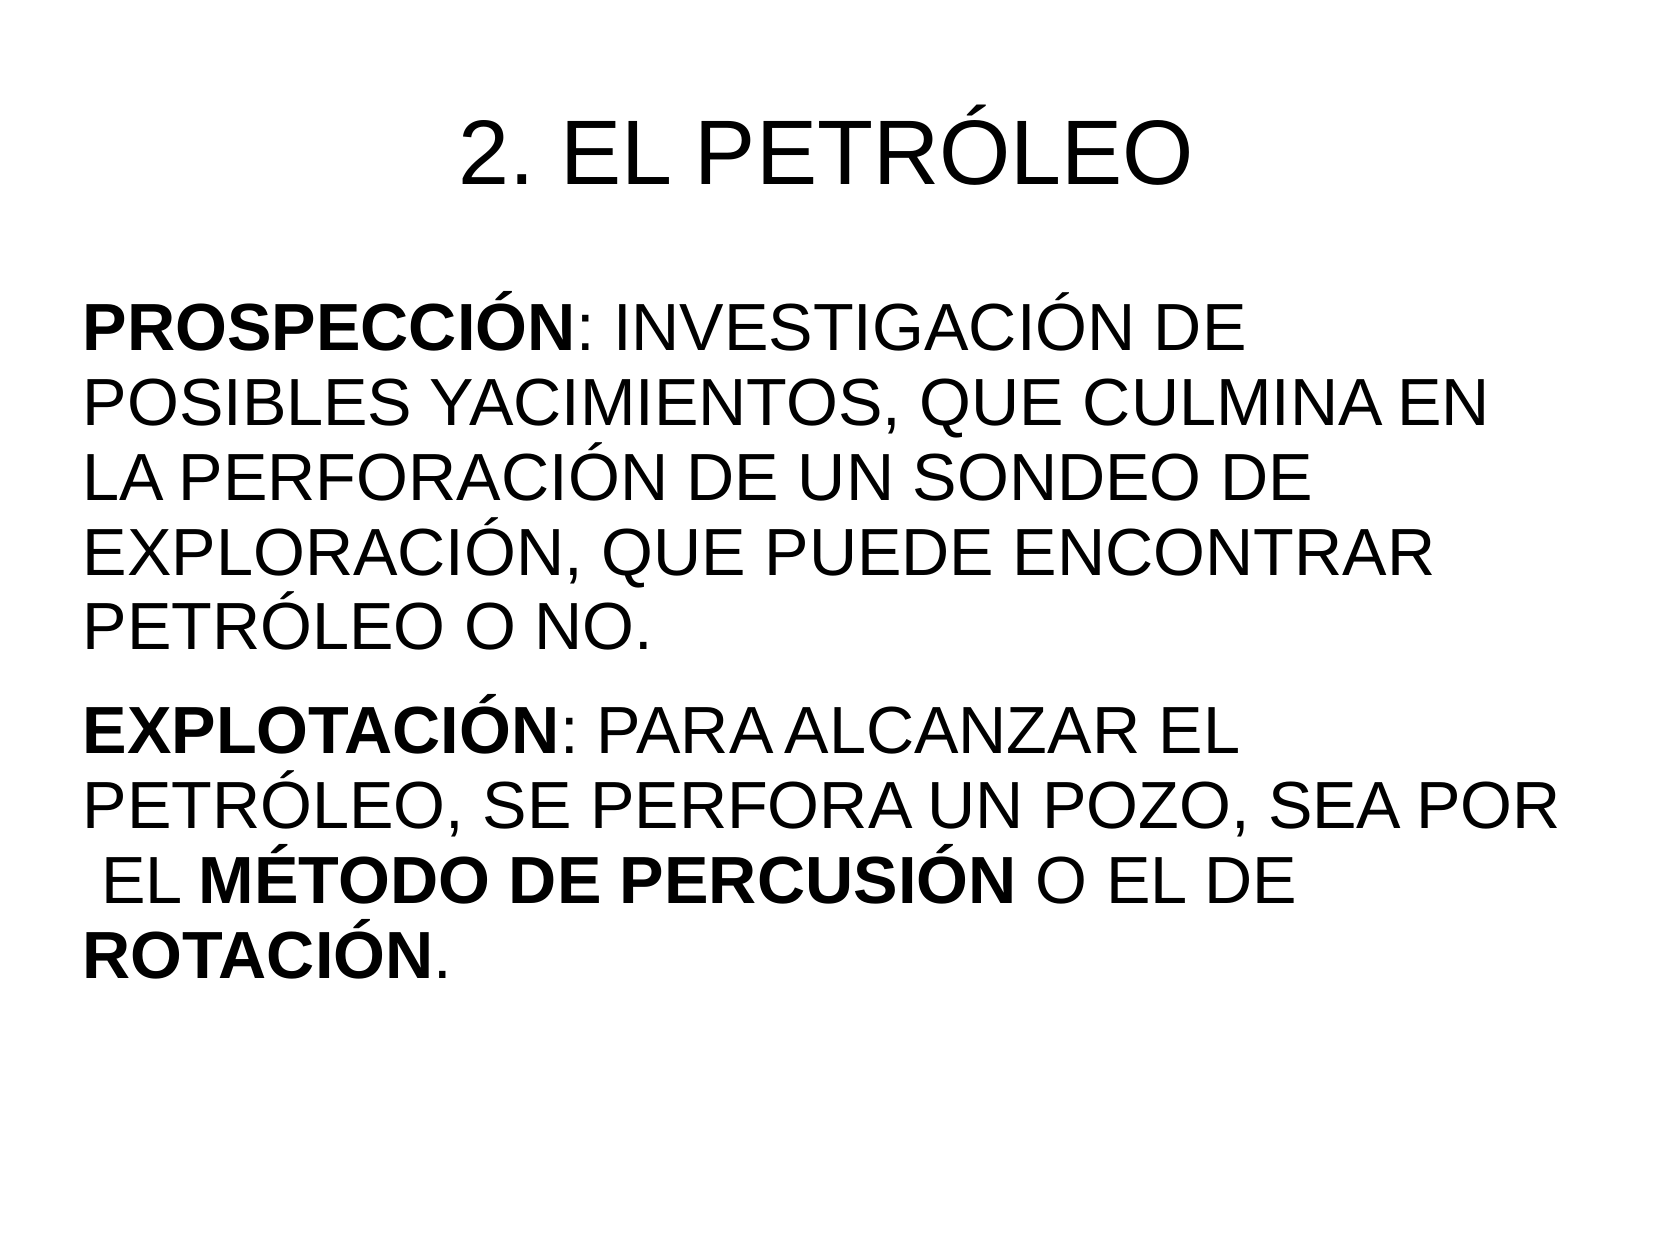

# 2. EL PETRÓLEO
PROSPECCIÓN: INVESTIGACIÓN DE POSIBLES YACIMIENTOS, QUE CULMINA EN LA PERFORACIÓN DE UN SONDEO DE EXPLORACIÓN, QUE PUEDE ENCONTRAR PETRÓLEO O NO.
EXPLOTACIÓN: PARA ALCANZAR EL PETRÓLEO, SE PERFORA UN POZO, SEA POR EL MÉTODO DE PERCUSIÓN O EL DE ROTACIÓN.